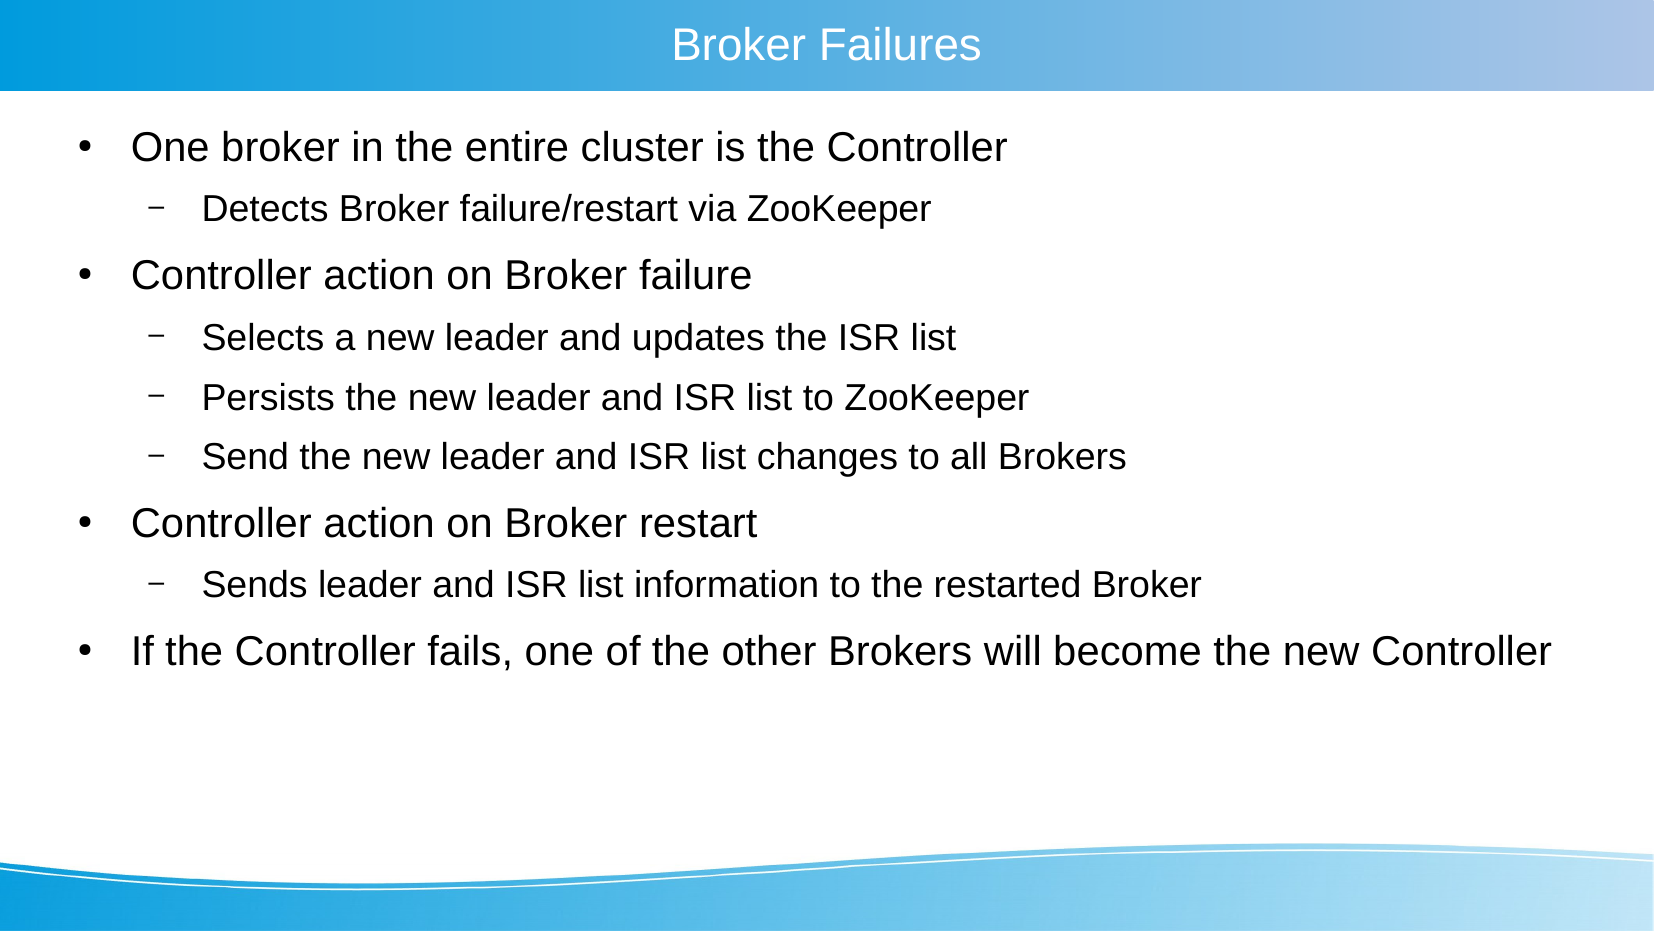

# Broker Failures
One broker in the entire cluster is the Controller
Detects Broker failure/restart via ZooKeeper
Controller action on Broker failure
Selects a new leader and updates the ISR list
Persists the new leader and ISR list to ZooKeeper
Send the new leader and ISR list changes to all Brokers
Controller action on Broker restart
Sends leader and ISR list information to the restarted Broker
If the Controller fails, one of the other Brokers will become the new Controller